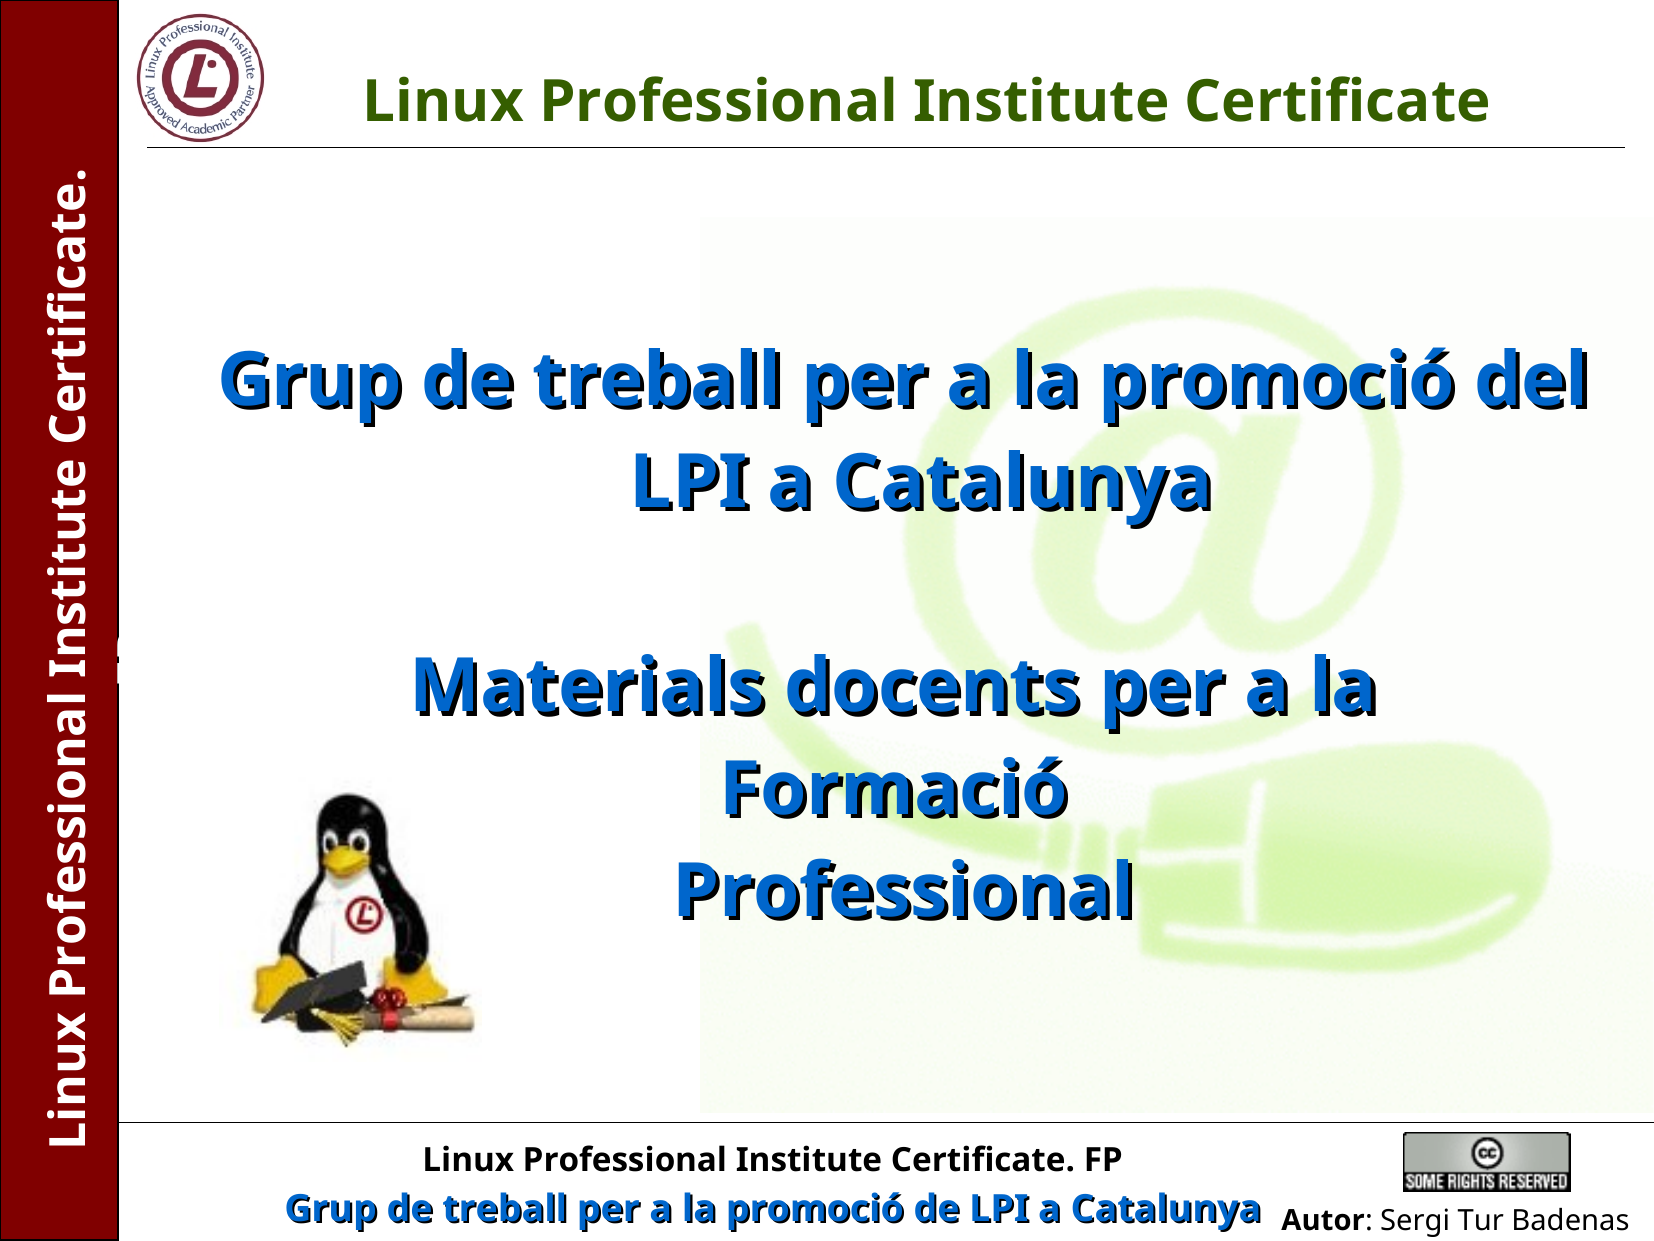

# Linux Professional Institute Certificate
Grup de treball per a la promoció del LPI a Catalunya
Materials docents per a la
Formació
Professional